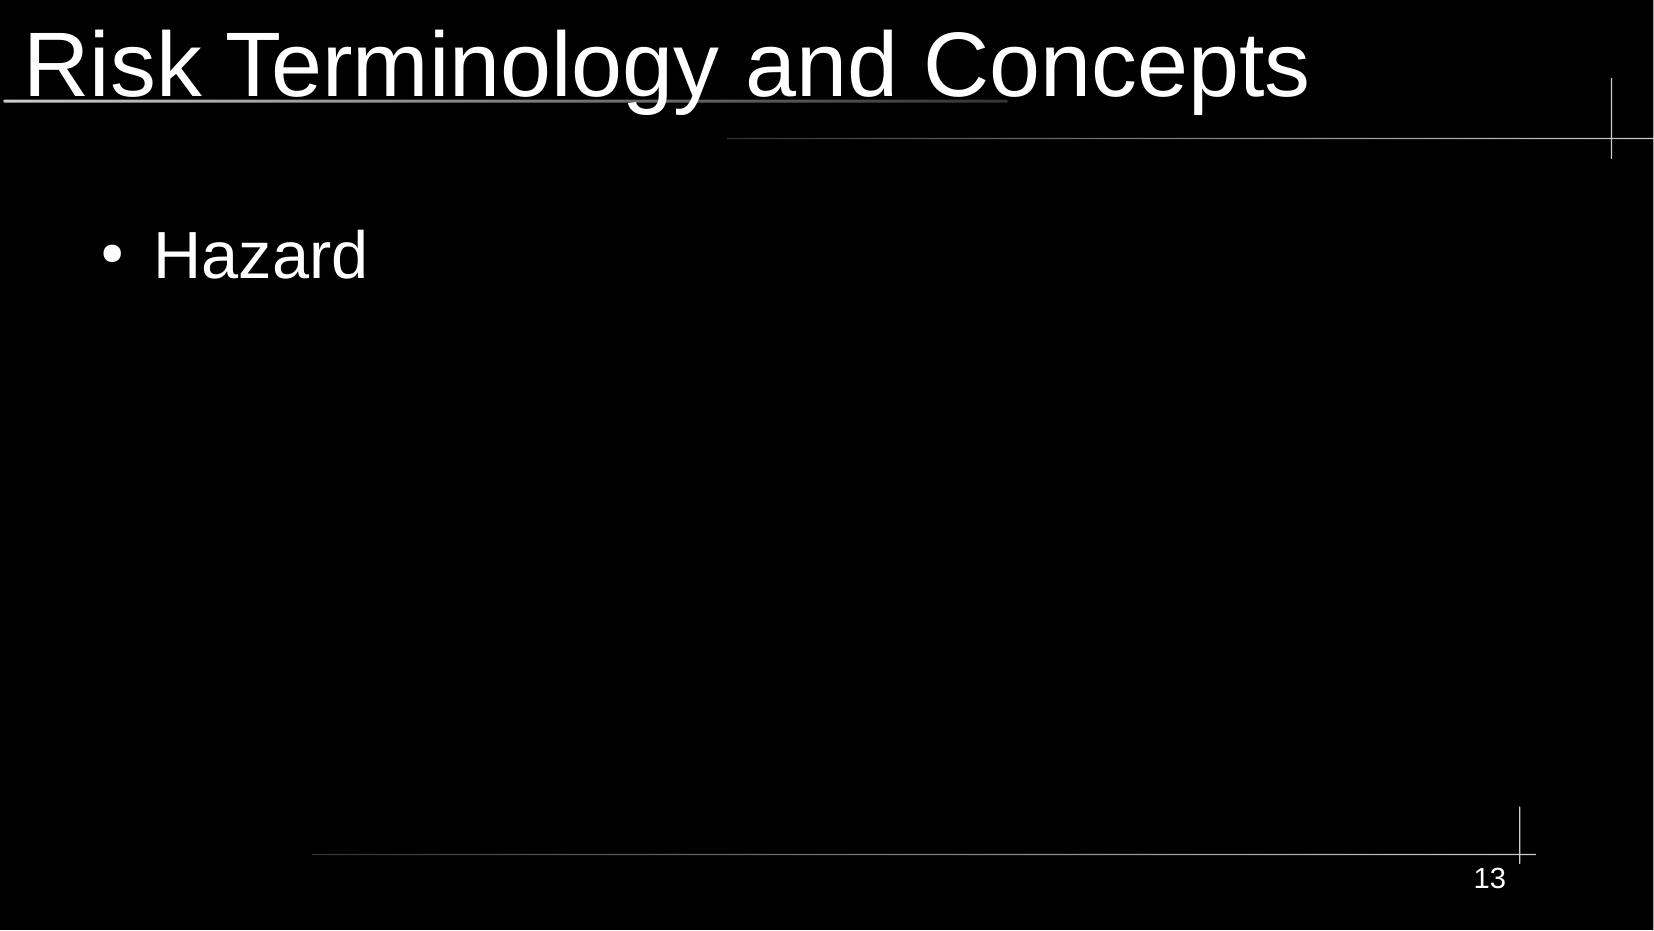

# Risk Terminology and Concepts
Hazard
13